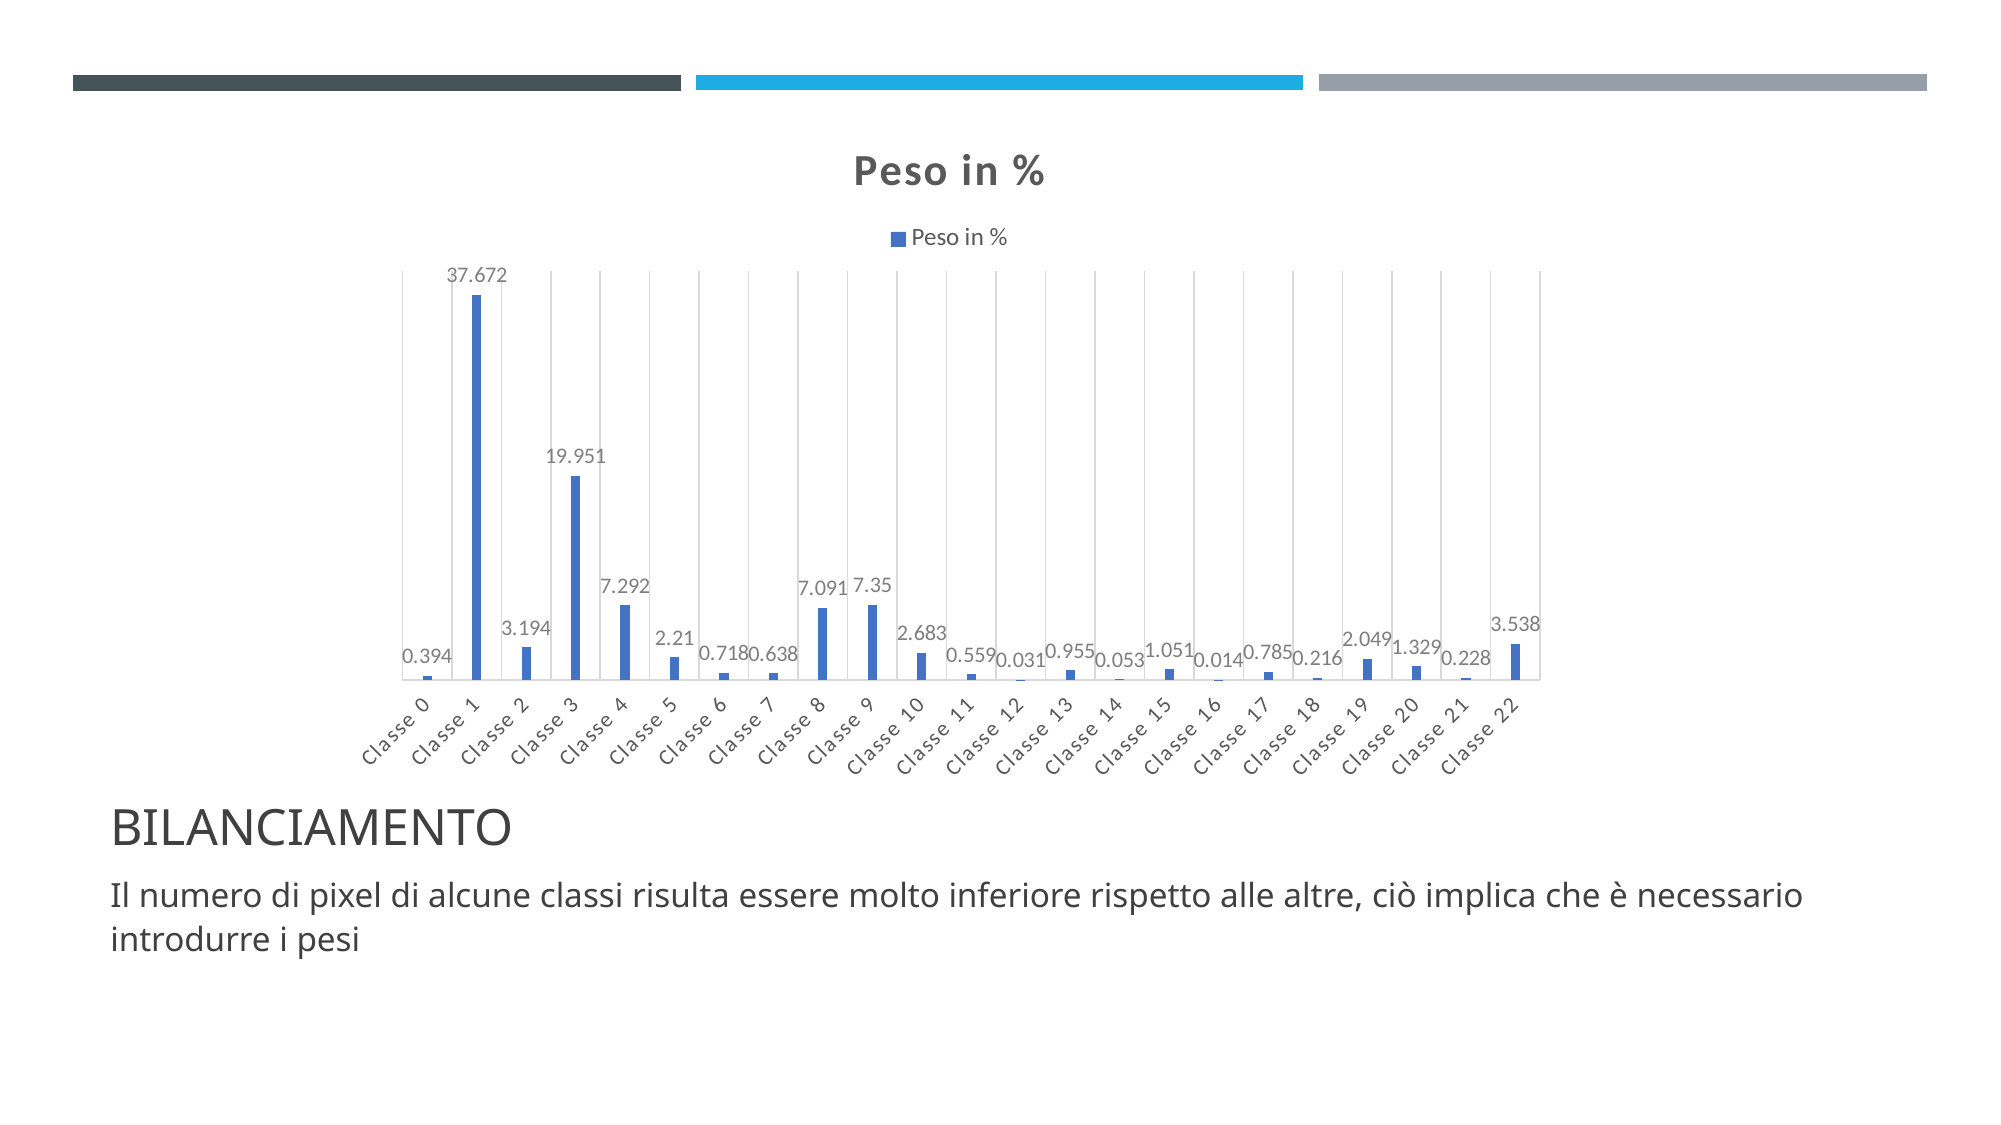

### Chart: Peso in %
| Category | Peso in % |
|---|---|
| Classe 0 | 0.394 |
| Classe 1 | 37.672 |
| Classe 2 | 3.194 |
| Classe 3 | 19.951 |
| Classe 4 | 7.292 |
| Classe 5 | 2.21 |
| Classe 6 | 0.718 |
| Classe 7 | 0.638 |
| Classe 8 | 7.091 |
| Classe 9 | 7.35 |
| Classe 10 | 2.683 |
| Classe 11 | 0.559 |
| Classe 12 | 0.031 |
| Classe 13 | 0.955 |
| Classe 14 | 0.053 |
| Classe 15 | 1.051 |
| Classe 16 | 0.014 |
| Classe 17 | 0.785 |
| Classe 18 | 0.216 |
| Classe 19 | 2.049 |
| Classe 20 | 1.329 |
| Classe 21 | 0.228 |
| Classe 22 | 3.538 |# Bilanciamento
Il numero di pixel di alcune classi risulta essere molto inferiore rispetto alle altre, ciò implica che è necessario introdurre i pesi